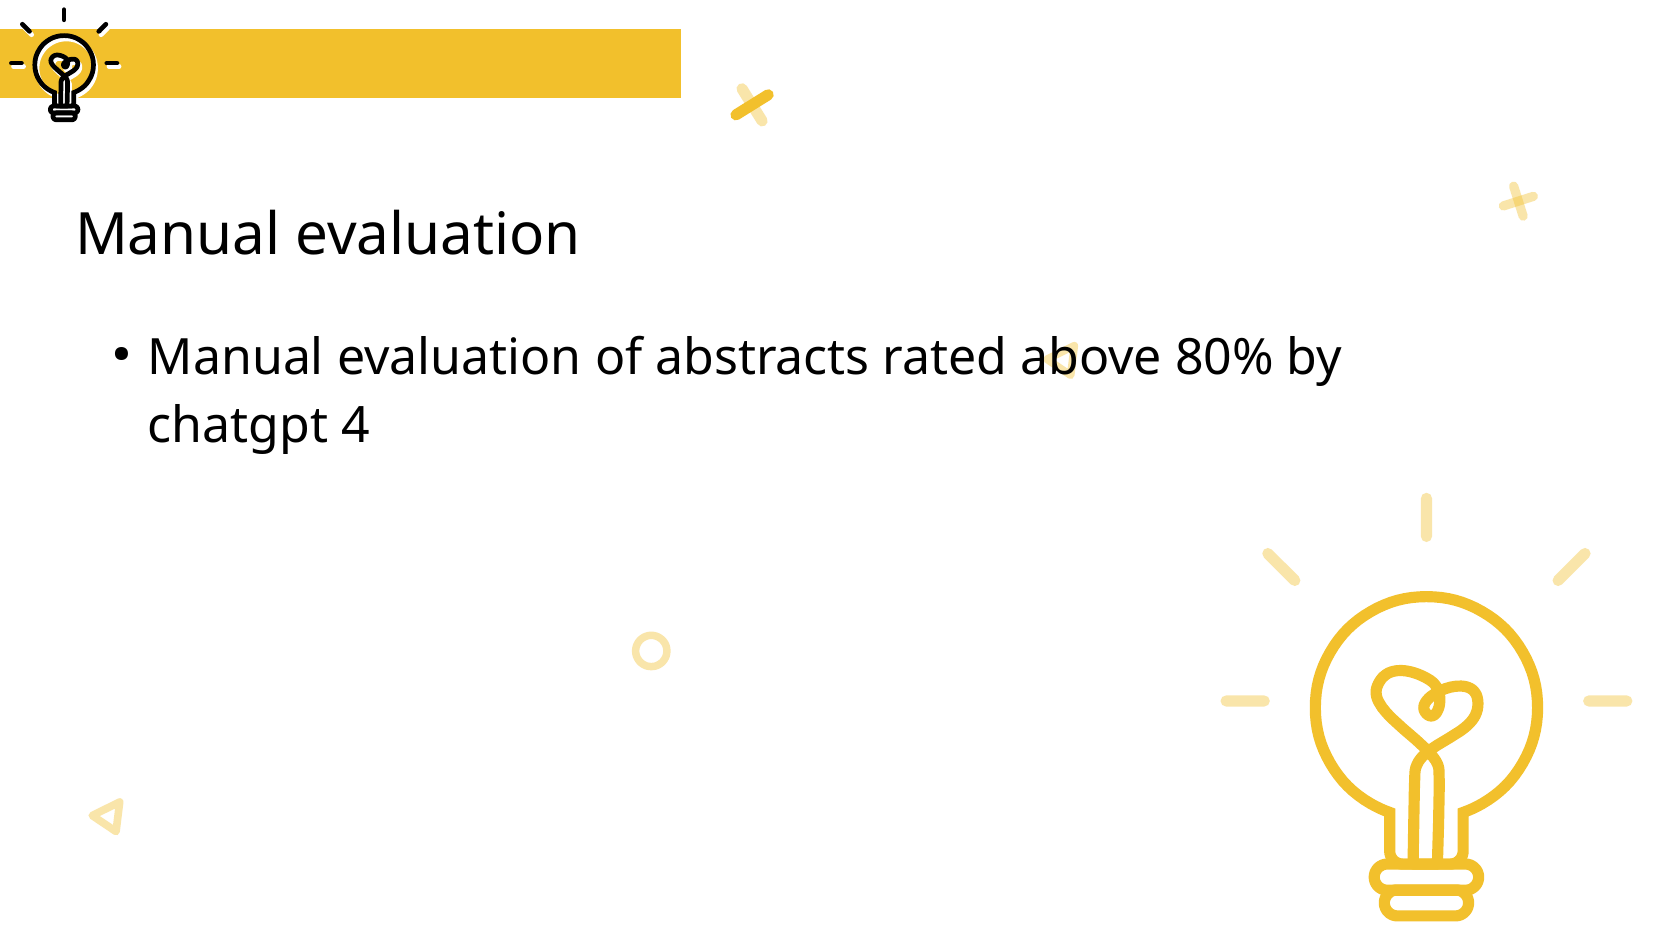

# Manual evaluation
Manual evaluation of abstracts rated above 80% by chatgpt 4